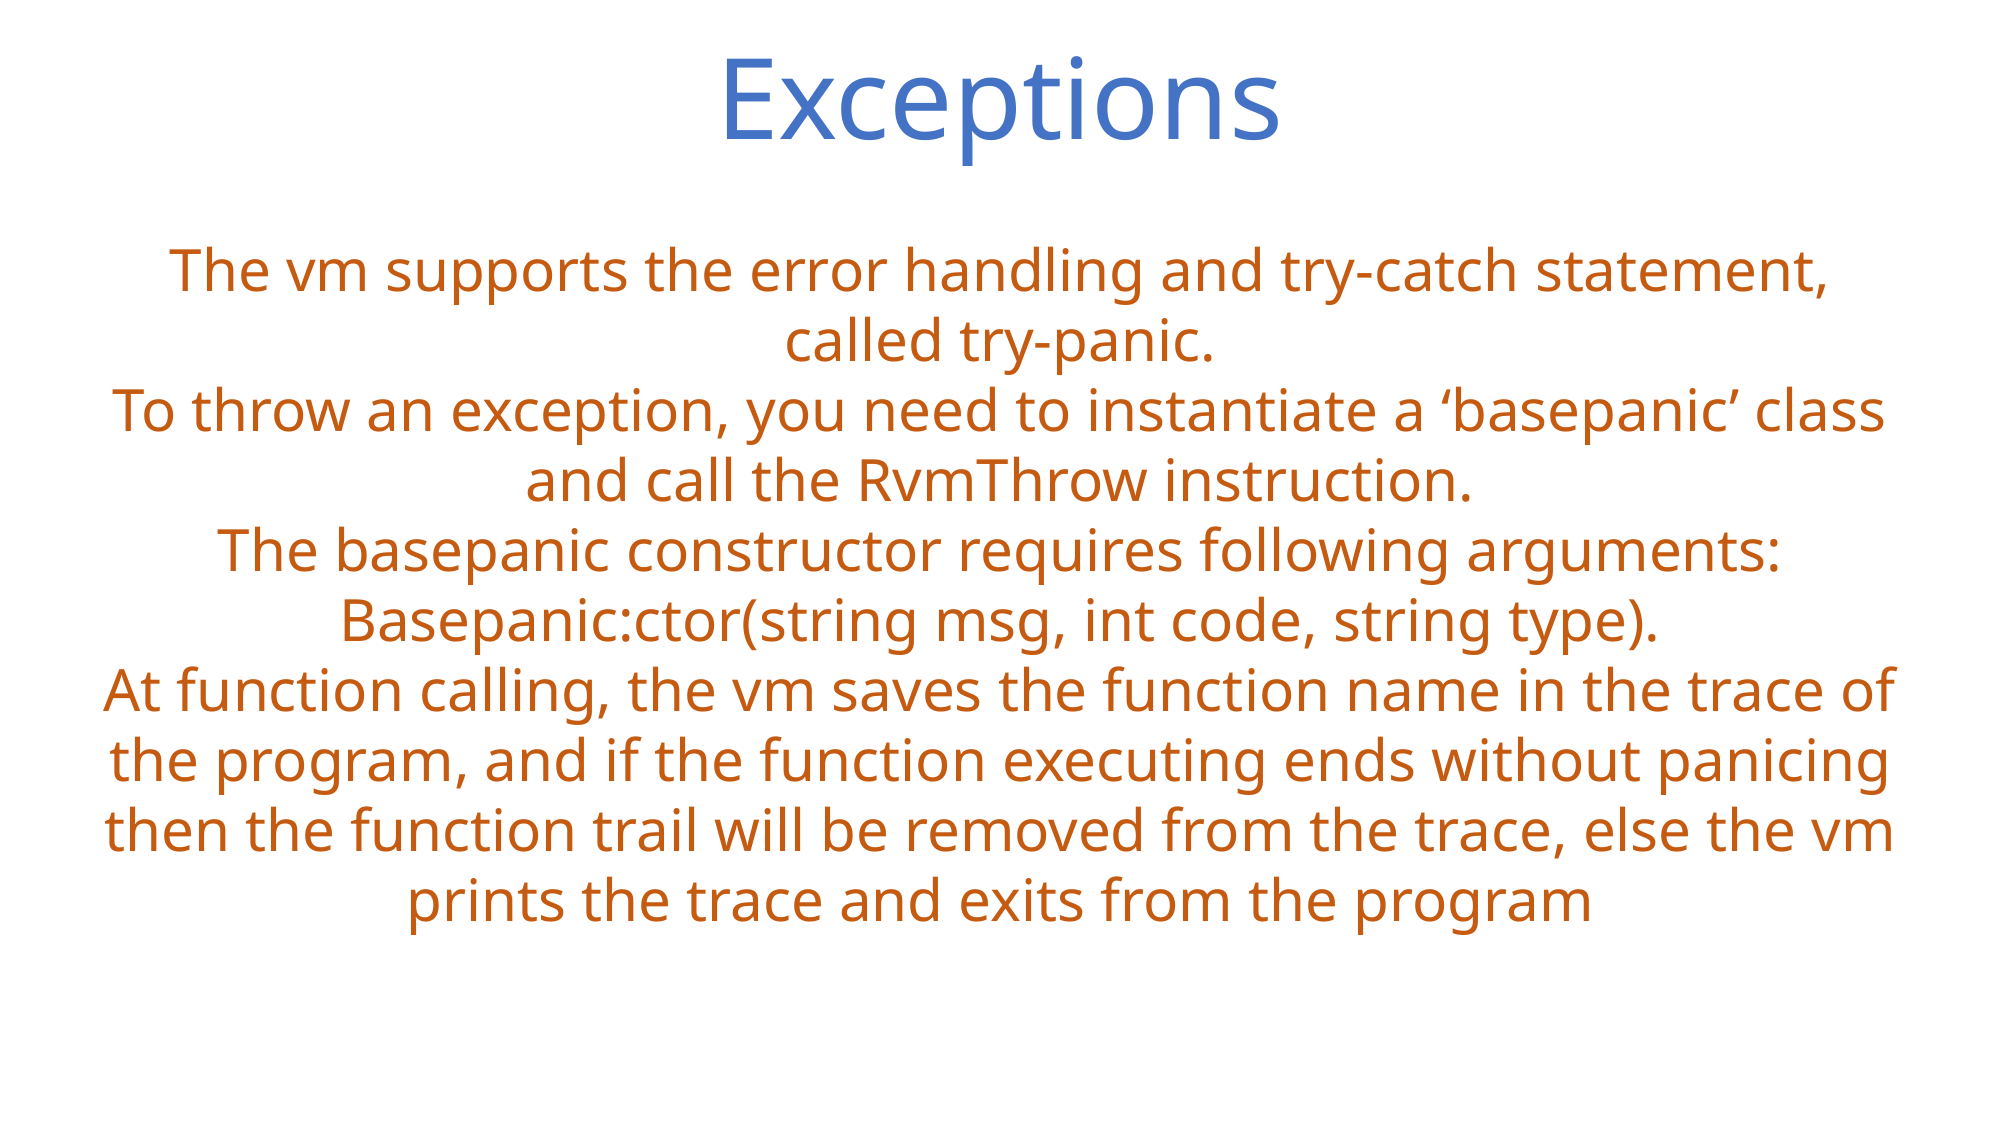

Exceptions
The vm supports the error handling and try-catch statement, called try-panic.
To throw an exception, you need to instantiate a ‘basepanic’ class and call the RvmThrow instruction.
The basepanic constructor requires following arguments:
Basepanic:ctor(string msg, int code, string type).
At function calling, the vm saves the function name in the trace of the program, and if the function executing ends without panicing then the function trail will be removed from the trace, else the vm prints the trace and exits from the program